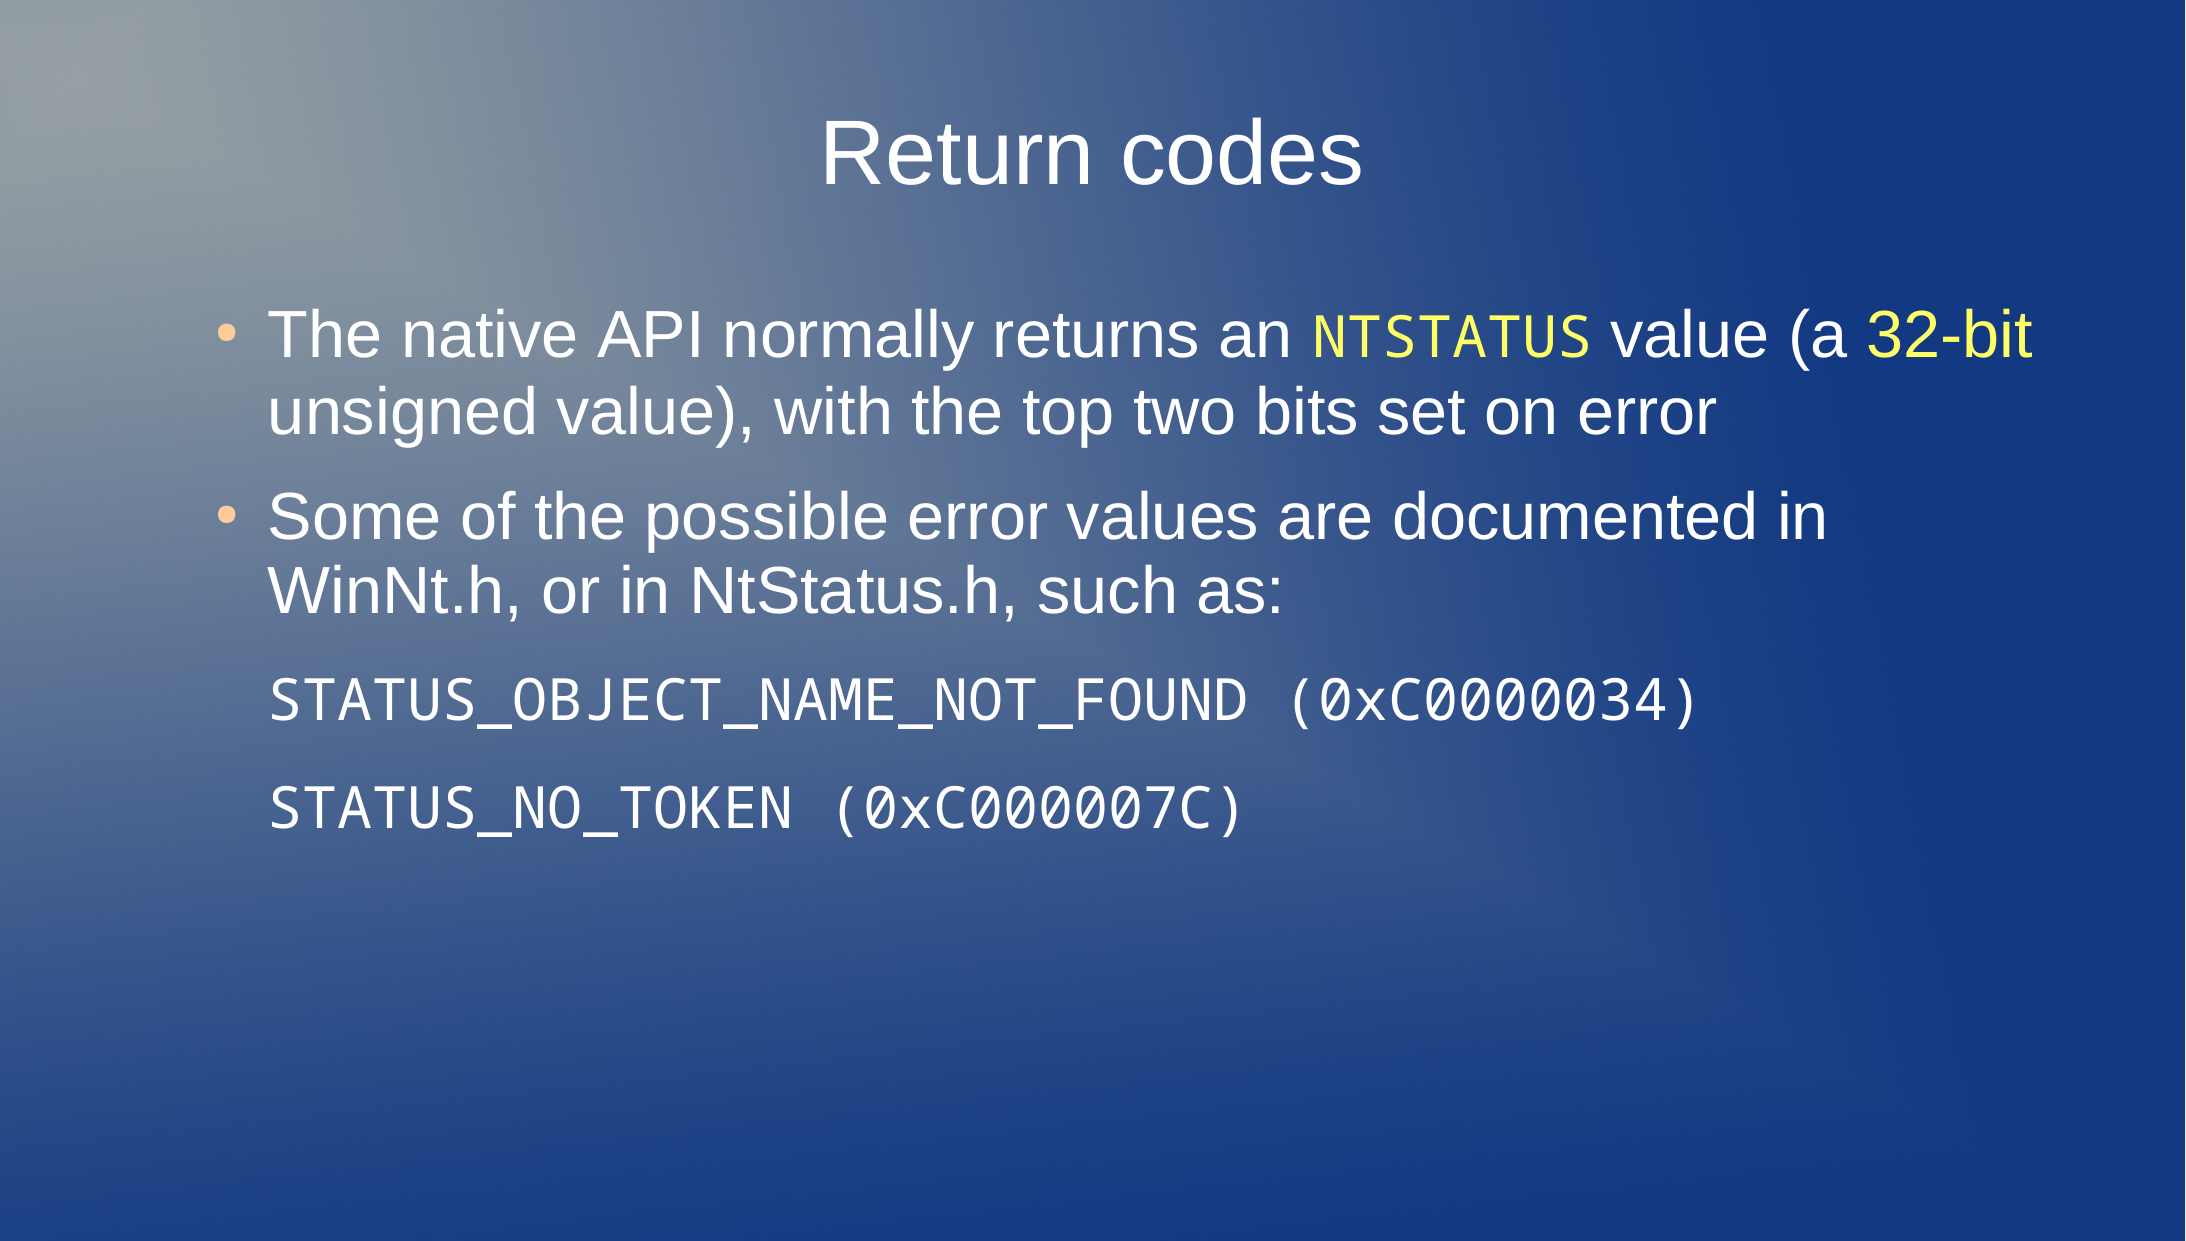

# Return codes
The native API normally returns an NTSTATUS value (a 32-bit unsigned value), with the top two bits set on error
Some of the possible error values are documented in WinNt.h, or in NtStatus.h, such as:
STATUS_OBJECT_NAME_NOT_FOUND (0xC0000034)
STATUS_NO_TOKEN (0xC000007C)